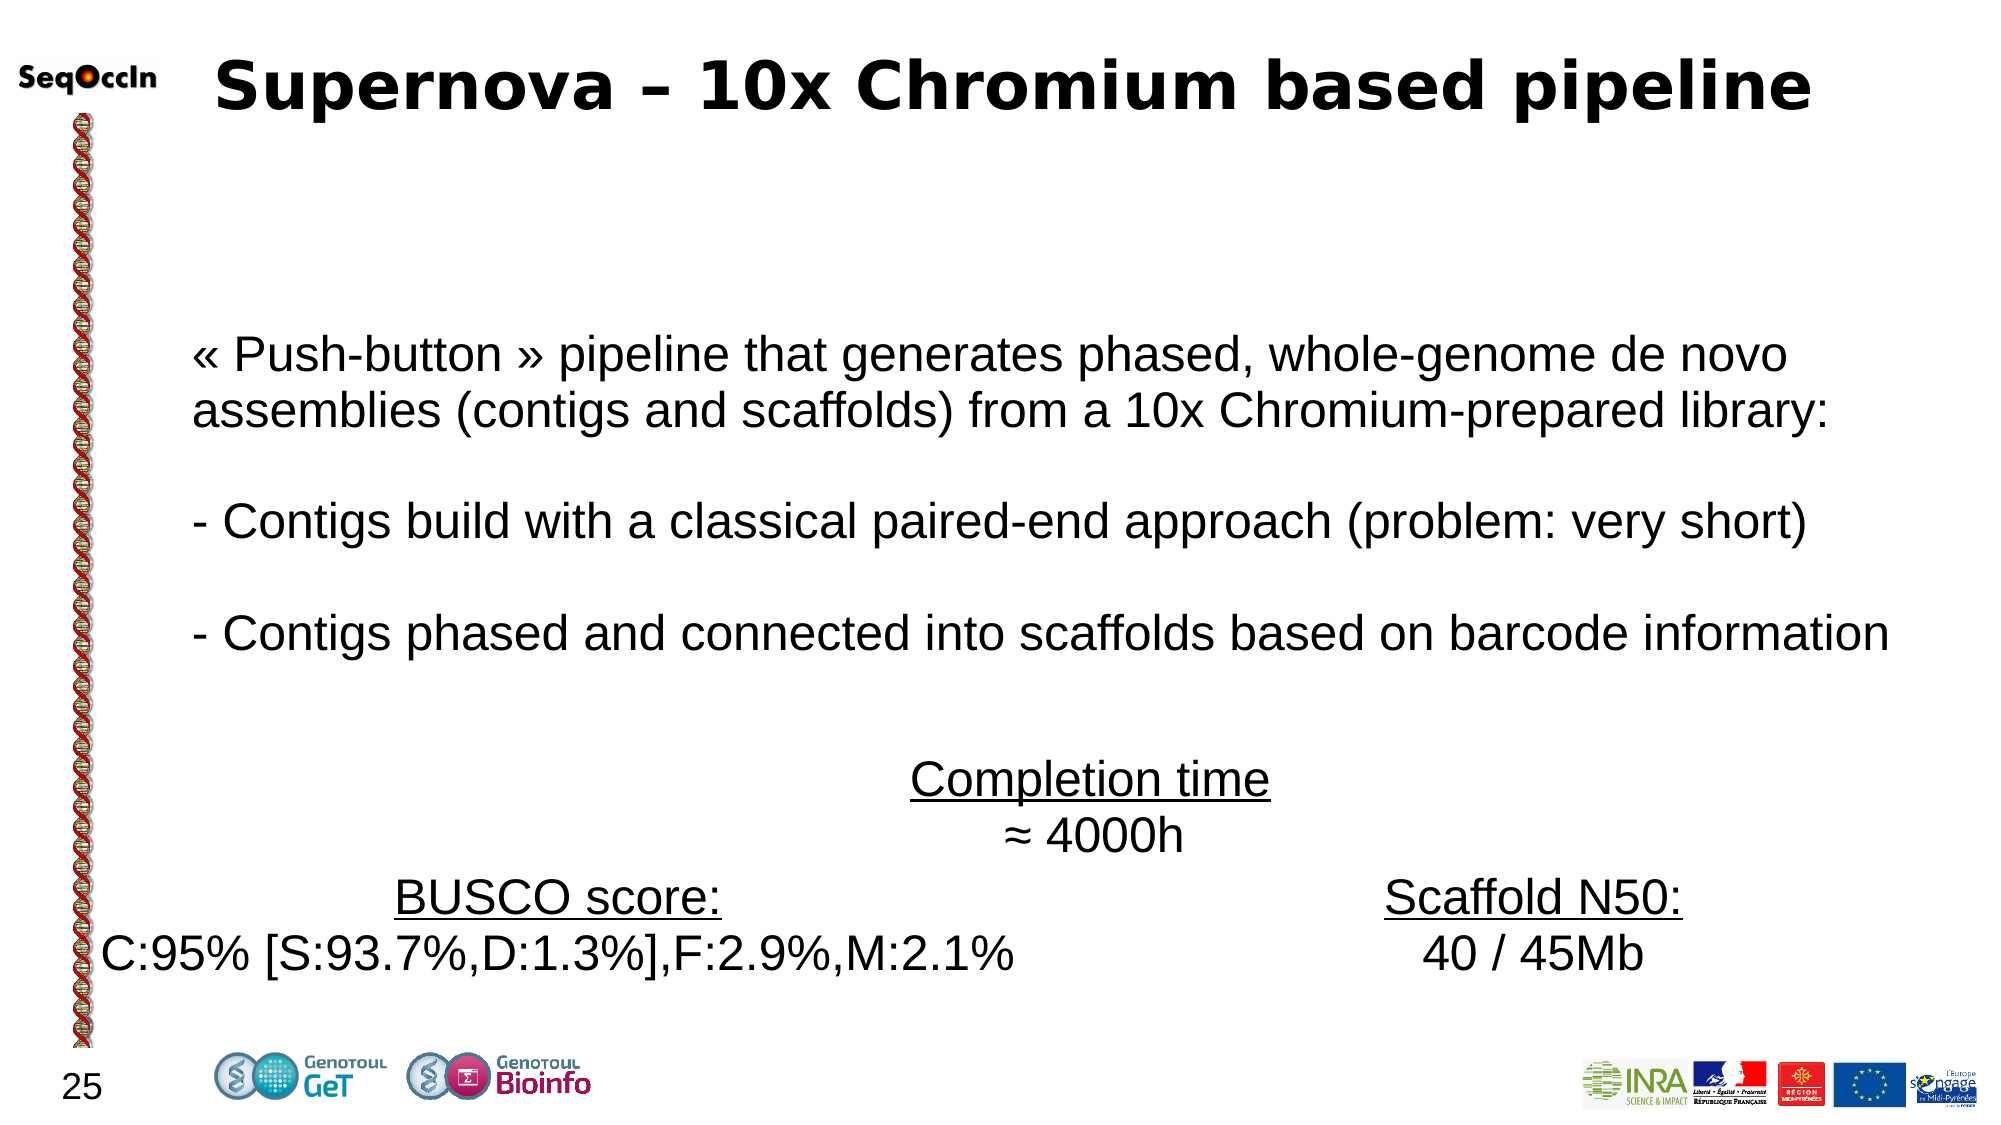

# Supernova – 10x Chromium based pipeline
« Push-button » pipeline that generates phased, whole-genome de novo
assemblies (contigs and scaffolds) from a 10x Chromium-prepared library:
- Contigs build with a classical paired-end approach (problem: very short)
- Contigs phased and connected into scaffolds based on barcode information
Completion time
≈ 4000h
BUSCO score:
C:95% [S:93.7%,D:1.3%],F:2.9%,M:2.1%
Scaffold N50:
40 / 45Mb